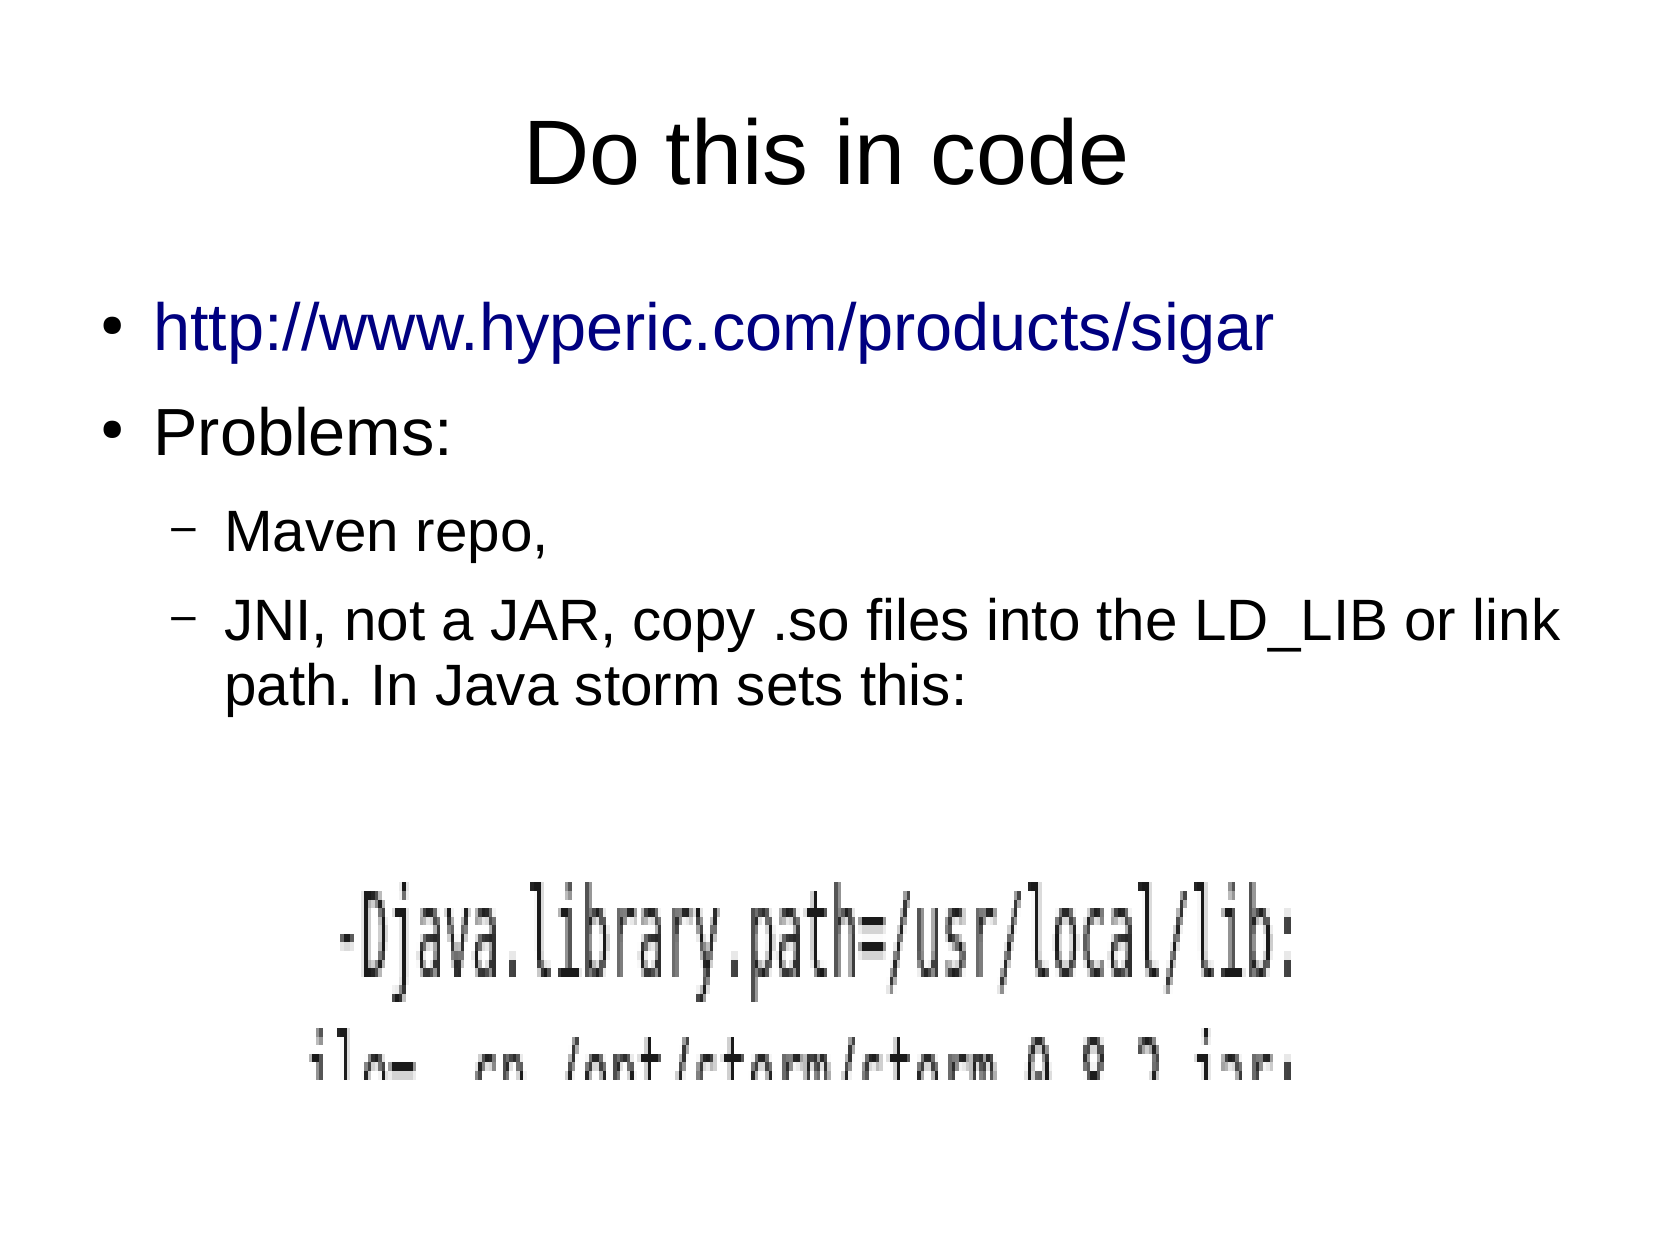

# Do this in code
http://www.hyperic.com/products/sigar
Problems:
Maven repo,
JNI, not a JAR, copy .so files into the LD_LIB or link path. In Java storm sets this: